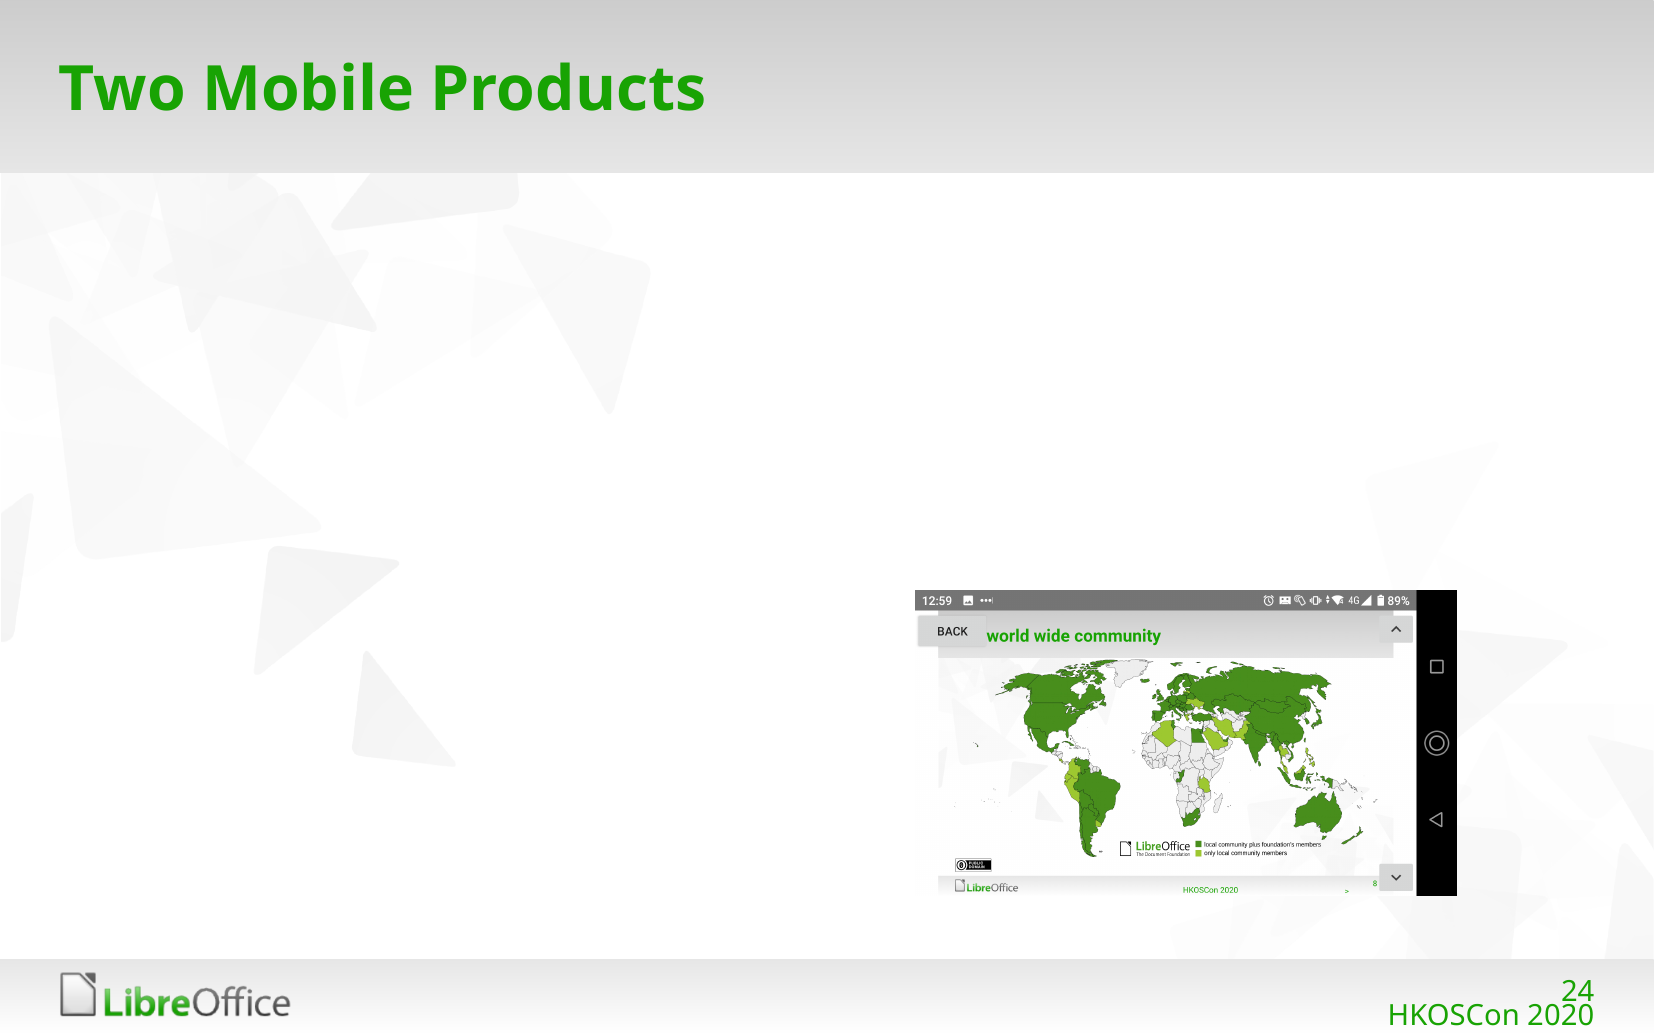

# Two Mobile Products
24
HKOSCon 2020